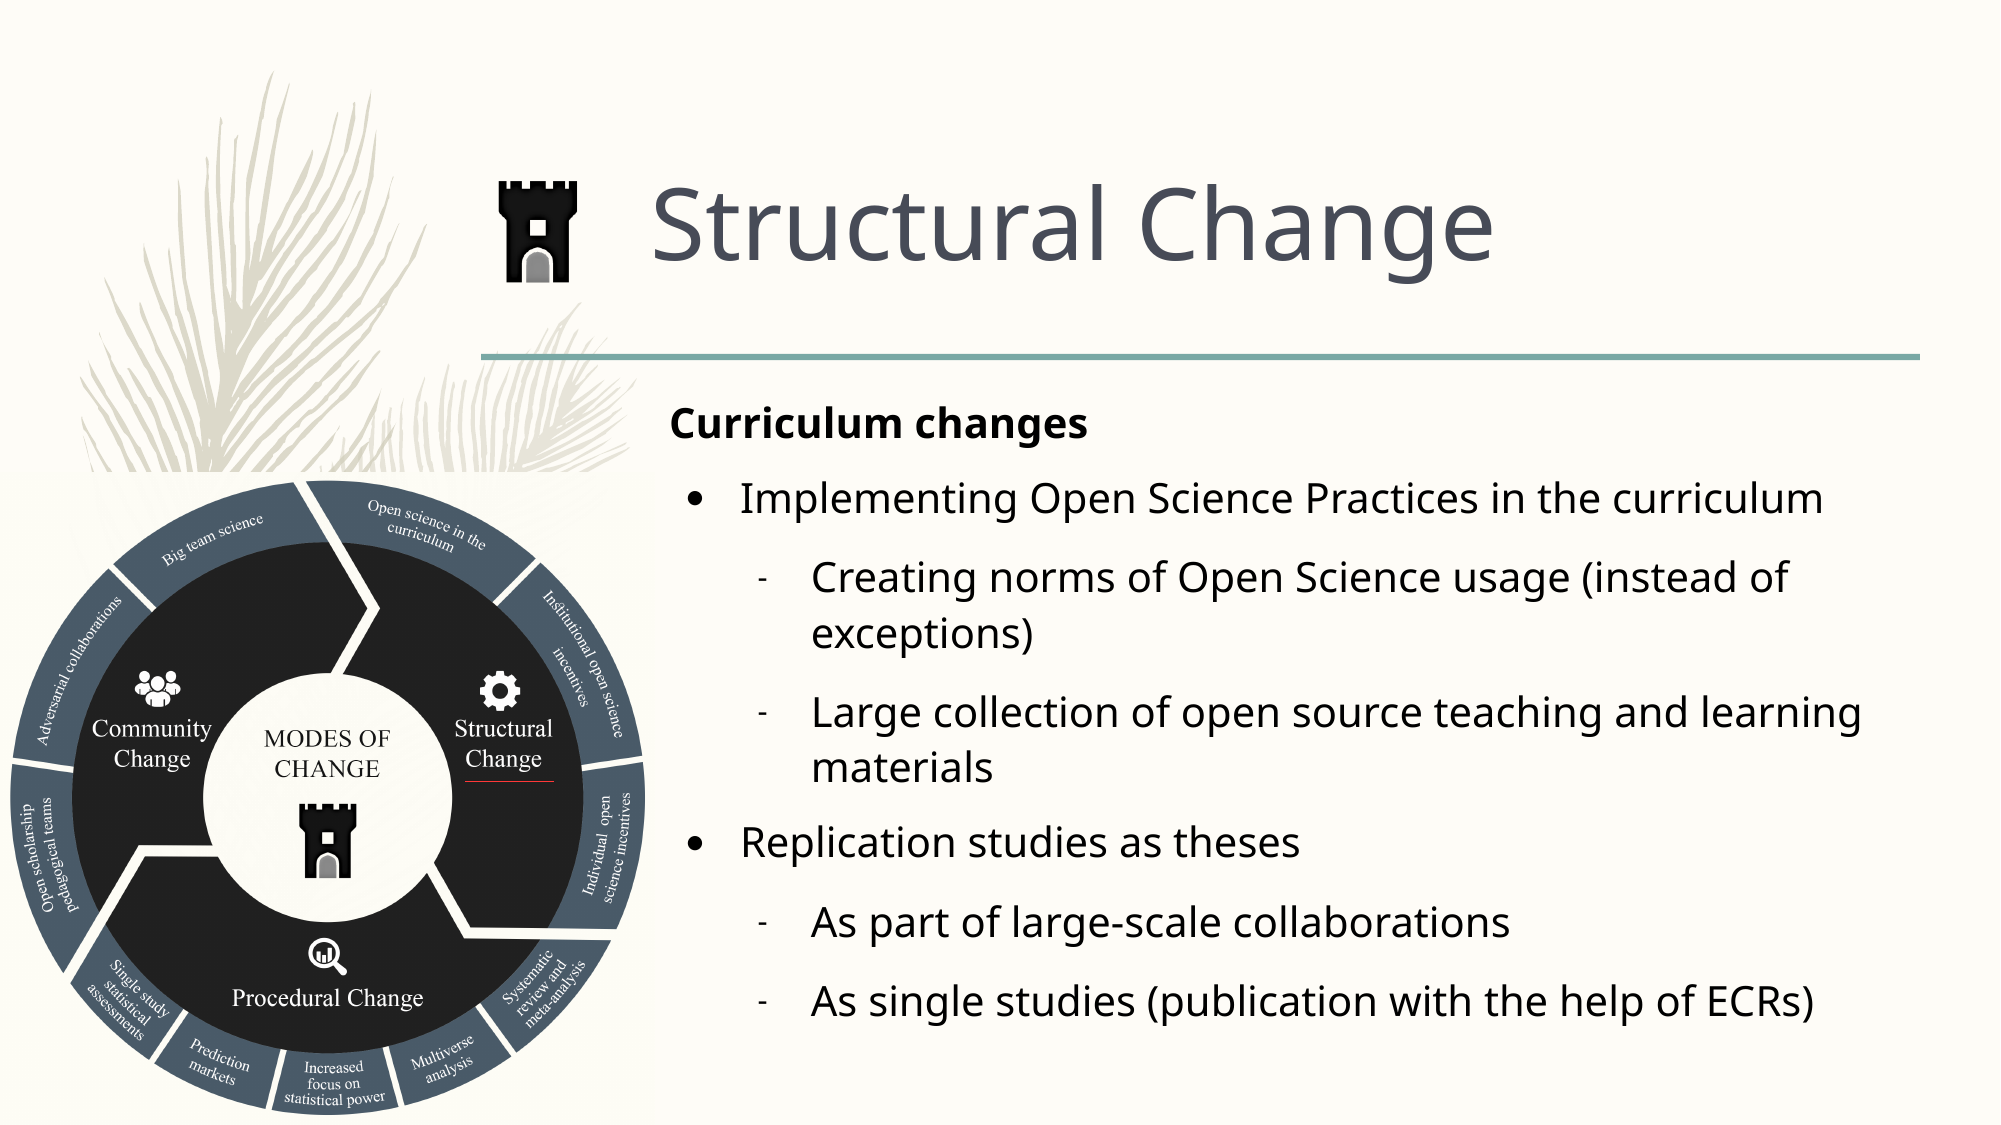

# Structural Change
Curriculum changes
Implementing Open Science Practices in the curriculum
Creating norms of Open Science usage (instead of exceptions)
Large collection of open source teaching and learning materials
Replication studies as theses
As part of large-scale collaborations
As single studies (publication with the help of ECRs)